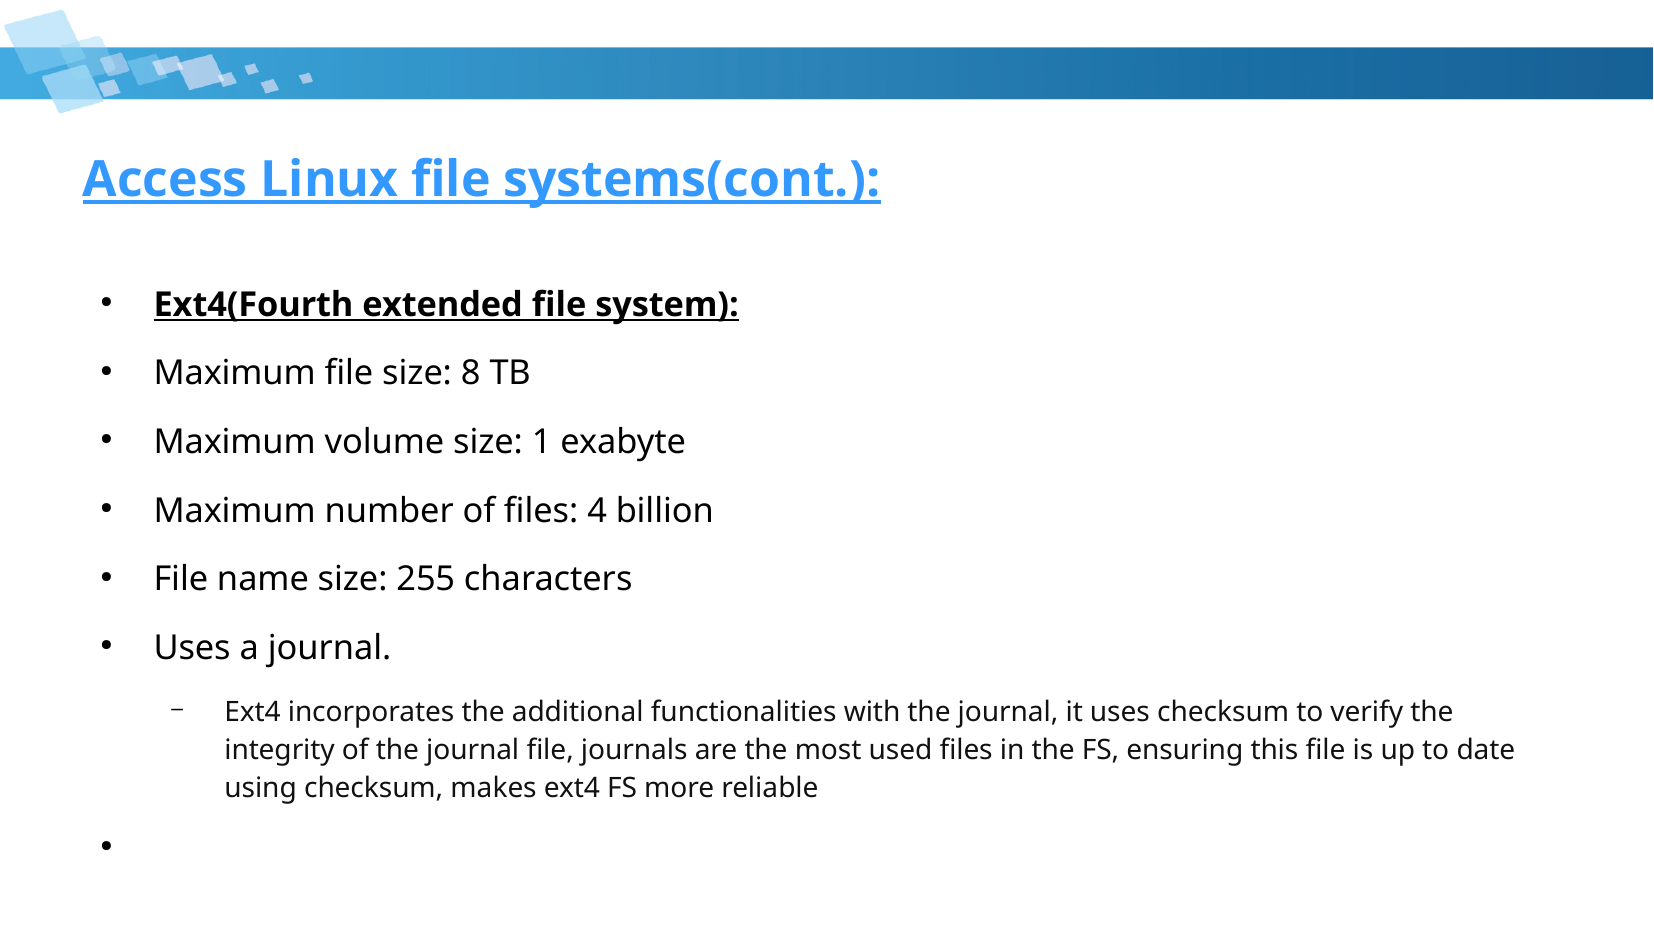

# Access Linux file systems(cont.):
Ext4(Fourth extended file system):
Maximum file size: 8 TB
Maximum volume size: 1 exabyte
Maximum number of files: 4 billion
File name size: 255 characters
Uses a journal.
Ext4 incorporates the additional functionalities with the journal, it uses checksum to verify the integrity of the journal file, journals are the most used files in the FS, ensuring this file is up to date using checksum, makes ext4 FS more reliable